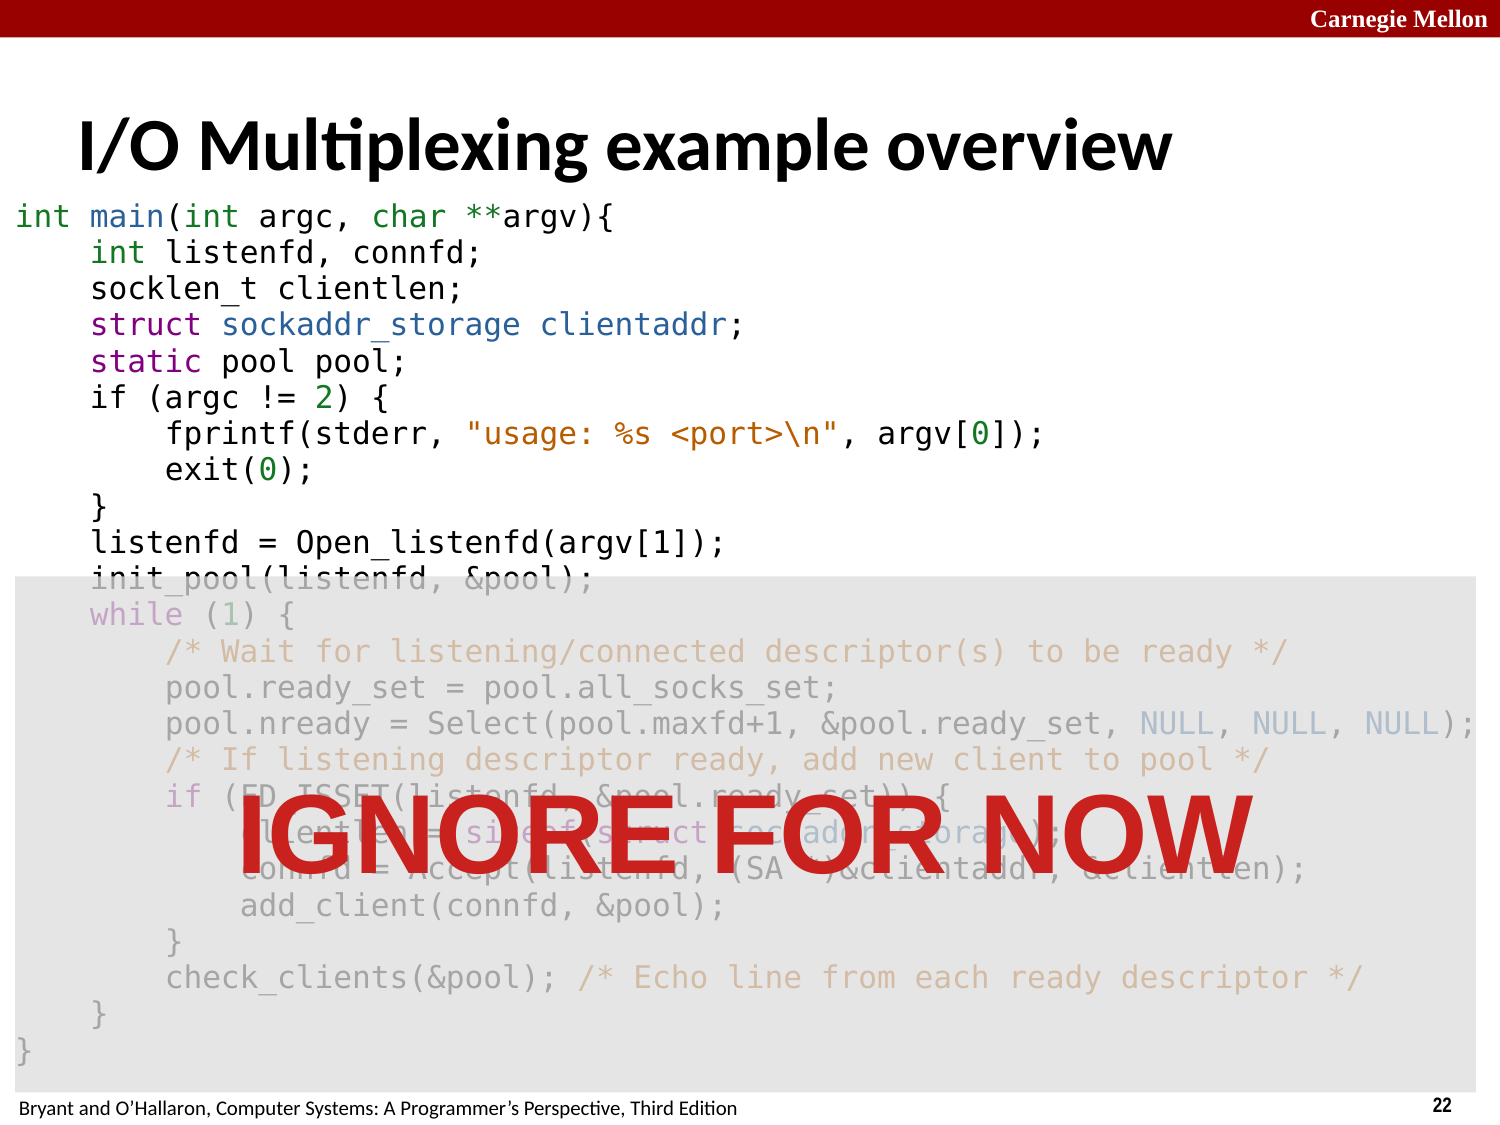

# I/O Multiplexing example overview
int main(int argc, char **argv){
 int listenfd, connfd;
 socklen_t clientlen;
 struct sockaddr_storage clientaddr;
 static pool pool;
 if (argc != 2) {
 fprintf(stderr, "usage: %s <port>\n", argv[0]);
 exit(0);
 }
 listenfd = Open_listenfd(argv[1]);
 init_pool(listenfd, &pool);
 while (1) {
 /* Wait for listening/connected descriptor(s) to be ready */
 pool.ready_set = pool.all_socks_set;
 pool.nready = Select(pool.maxfd+1, &pool.ready_set, NULL, NULL, NULL);
 /* If listening descriptor ready, add new client to pool */
 if (FD_ISSET(listenfd, &pool.ready_set)) {
 clientlen = sizeof(struct sockaddr_storage);
 connfd = Accept(listenfd, (SA *)&clientaddr, &clientlen);
 add_client(connfd, &pool);
 }
 check_clients(&pool); /* Echo line from each ready descriptor */
 }
}
IGNORE FOR NOW